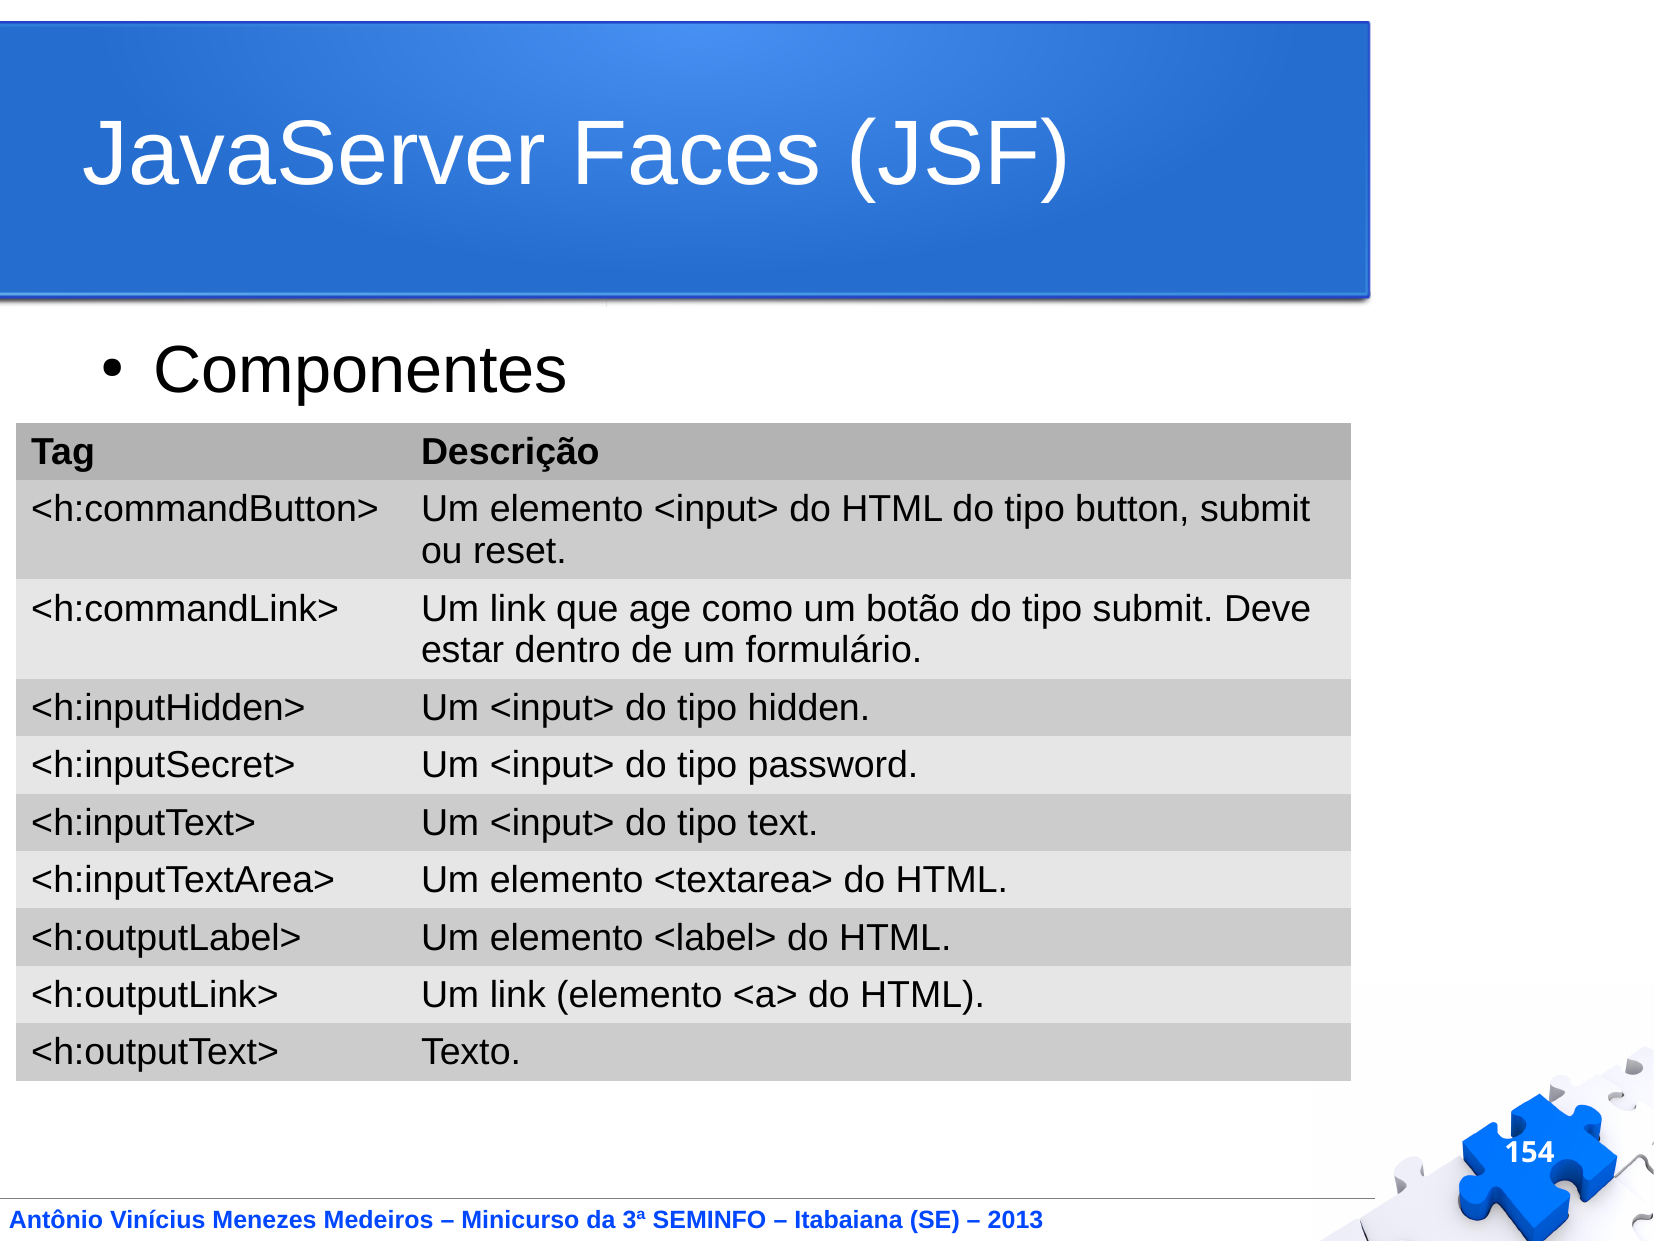

# JavaServer Faces (JSF)
Componentes
| Tag | Descrição |
| --- | --- |
| <h:commandButton> | Um elemento <input> do HTML do tipo button, submit ou reset. |
| <h:commandLink> | Um link que age como um botão do tipo submit. Deve estar dentro de um formulário. |
| <h:inputHidden> | Um <input> do tipo hidden. |
| <h:inputSecret> | Um <input> do tipo password. |
| <h:inputText> | Um <input> do tipo text. |
| <h:inputTextArea> | Um elemento <textarea> do HTML. |
| <h:outputLabel> | Um elemento <label> do HTML. |
| <h:outputLink> | Um link (elemento <a> do HTML). |
| <h:outputText> | Texto. |
154